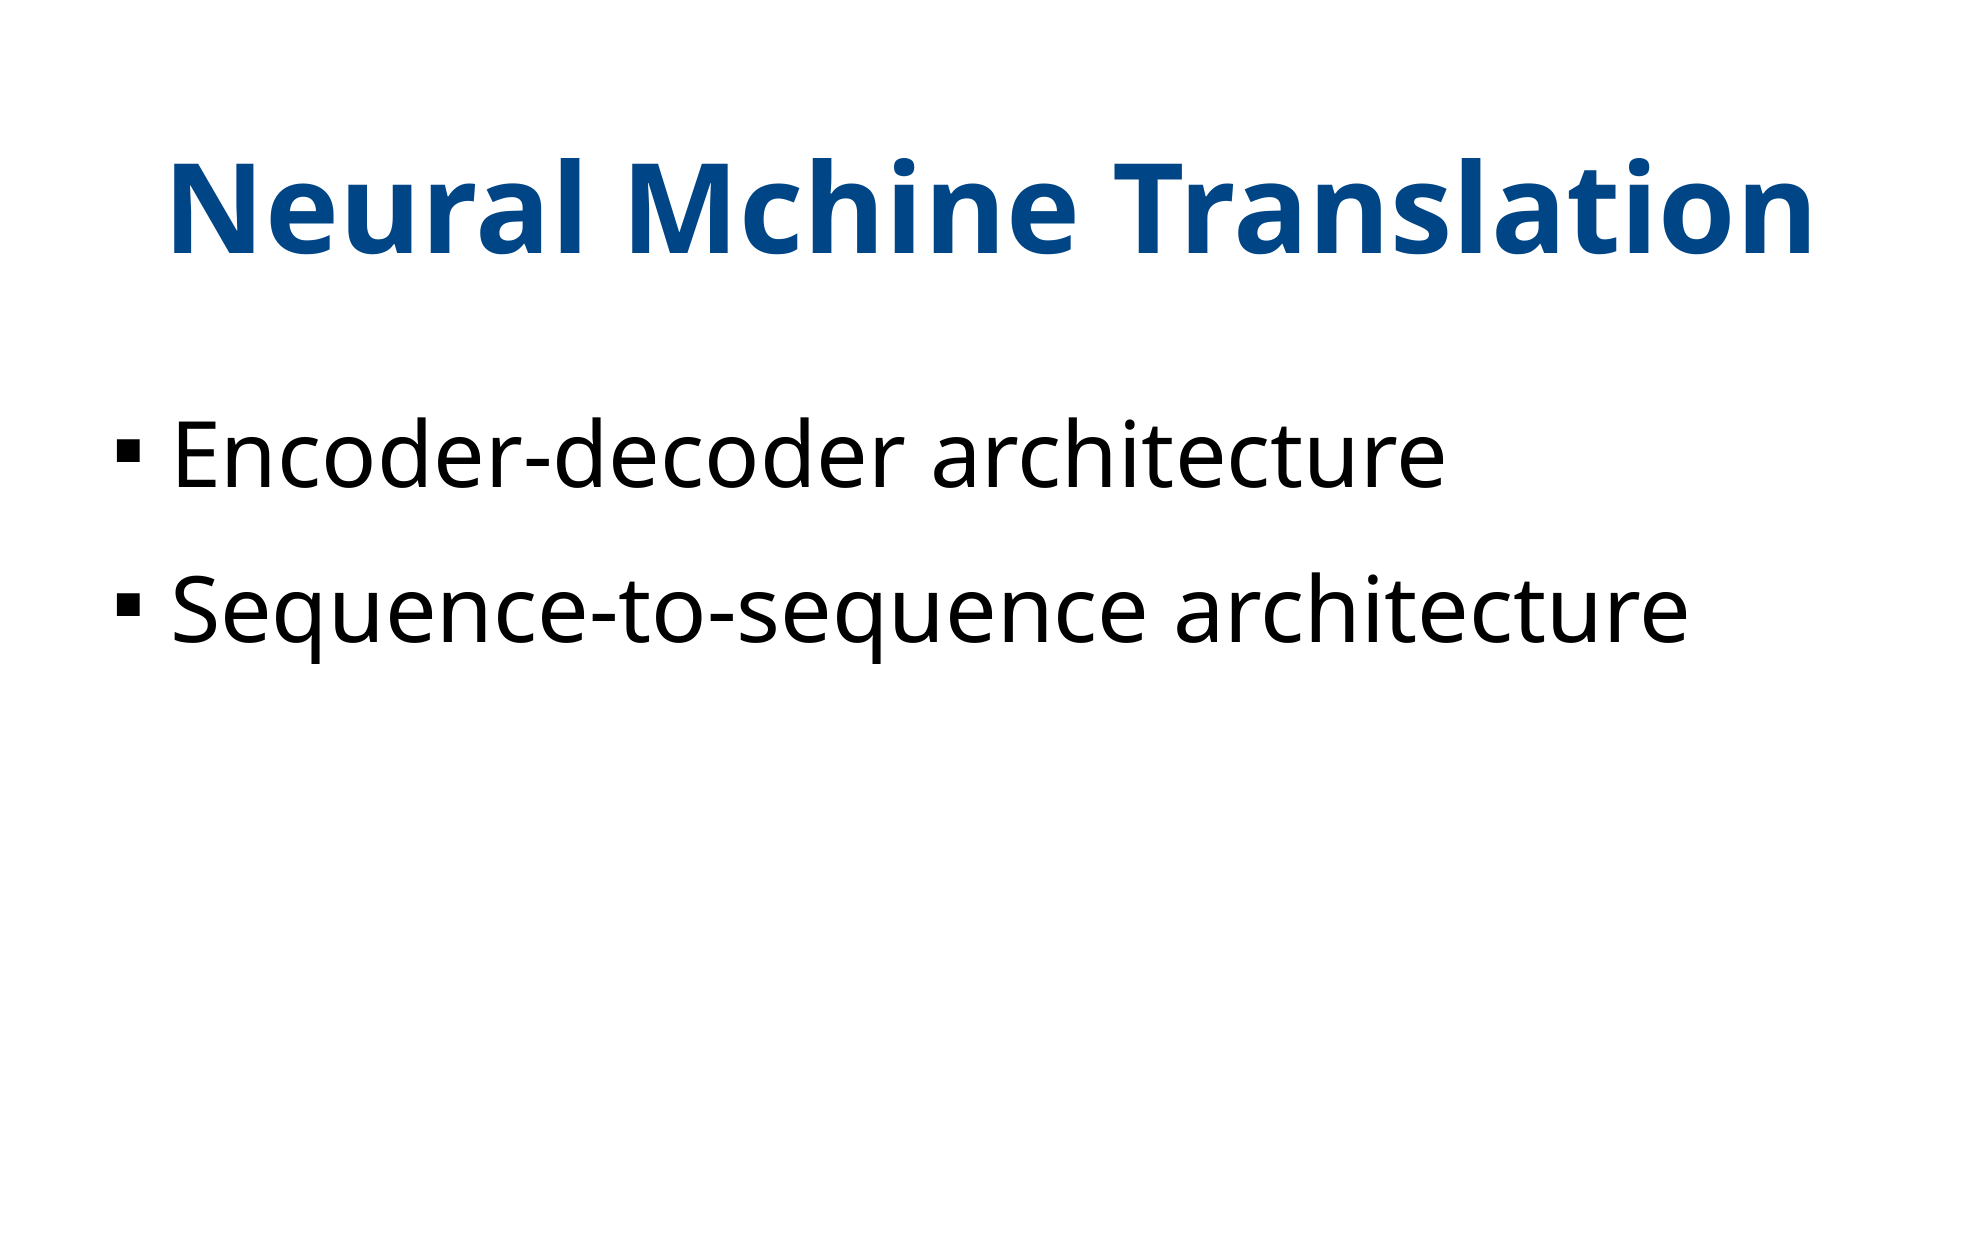

# Neural Mchine Translation
Encoder-decoder architecture
Sequence-to-sequence architecture